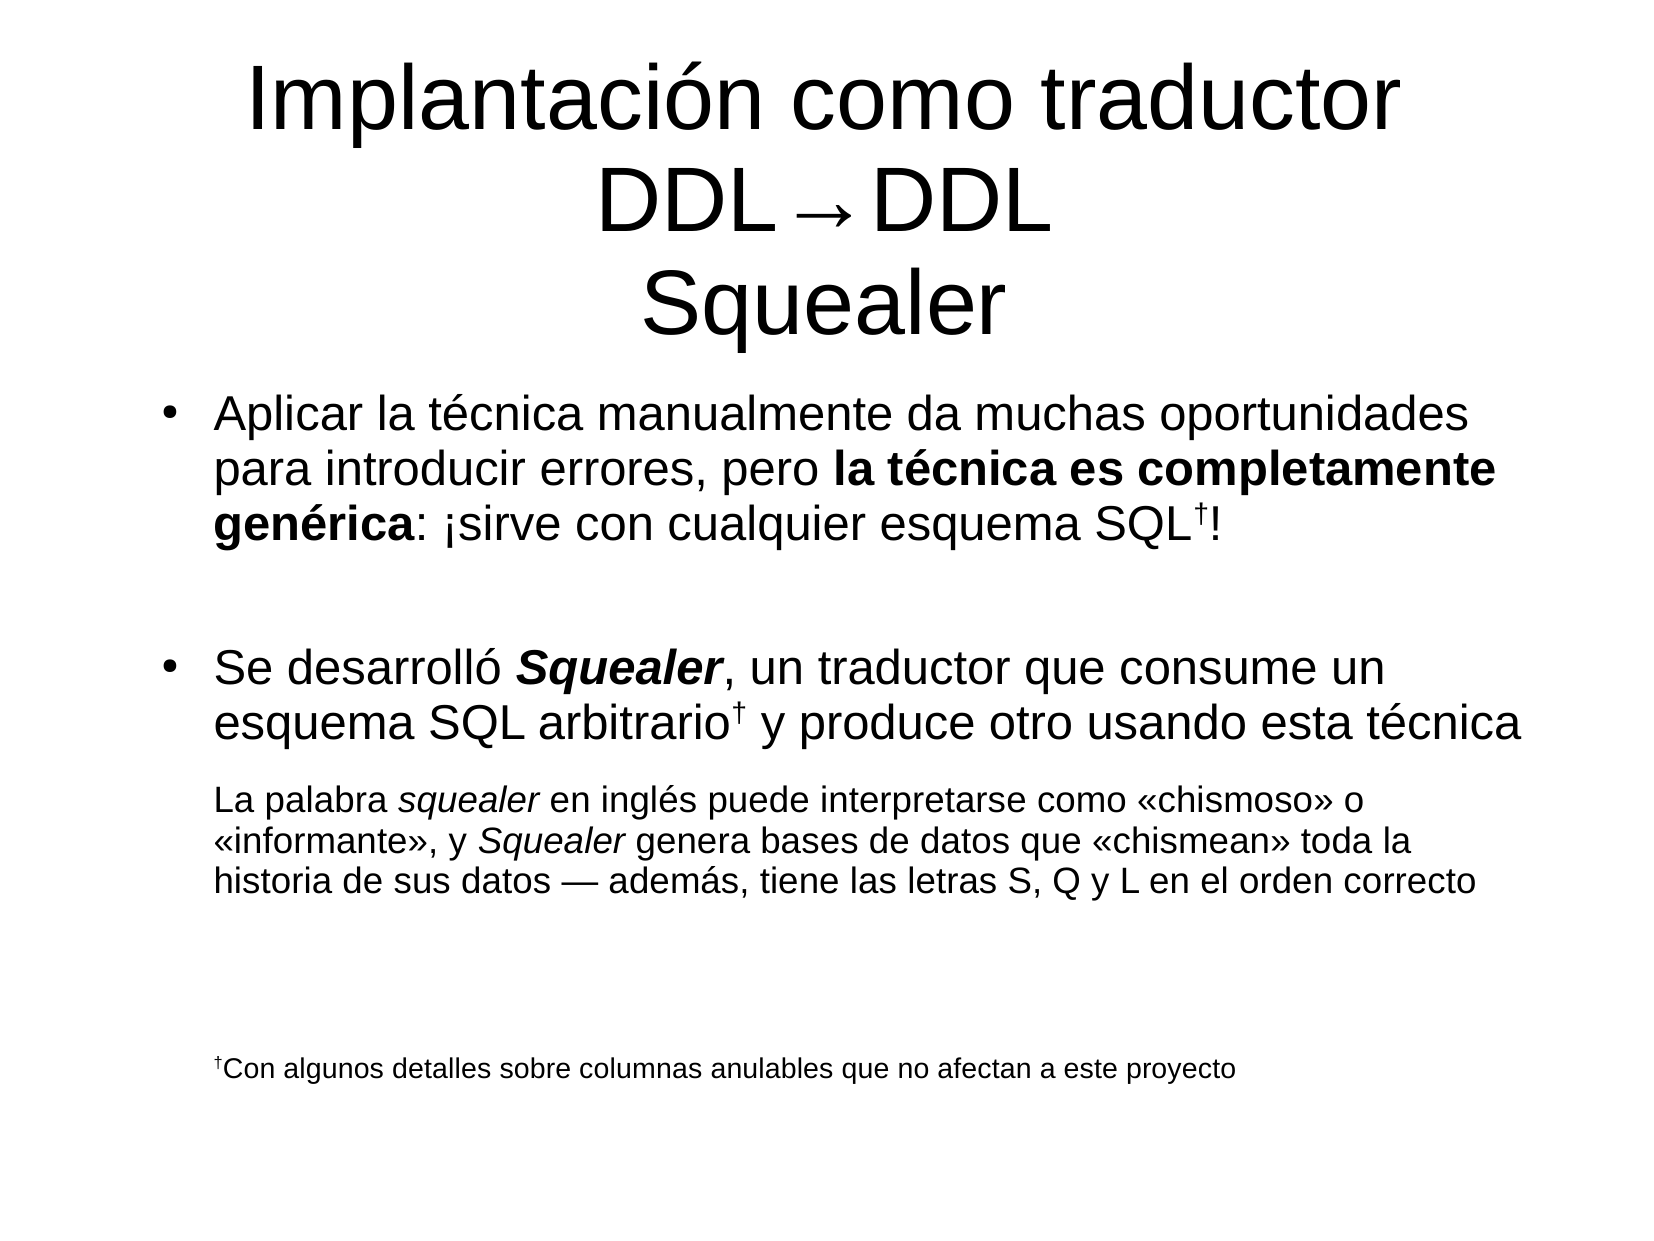

# Implantación como traductor DDL→DDL
Squealer
Aplicar la técnica manualmente da muchas oportunidades para introducir errores, pero la técnica es completamente genérica: ¡sirve con cualquier esquema SQL†!
Se desarrolló Squealer, un traductor que consume un esquema SQL arbitrario† y produce otro usando esta técnica
La palabra squealer en inglés puede interpretarse como «chismoso» o «informante», y Squealer genera bases de datos que «chismean» toda la historia de sus datos — además, tiene las letras S, Q y L en el orden correcto
†Con algunos detalles sobre columnas anulables que no afectan a este proyecto